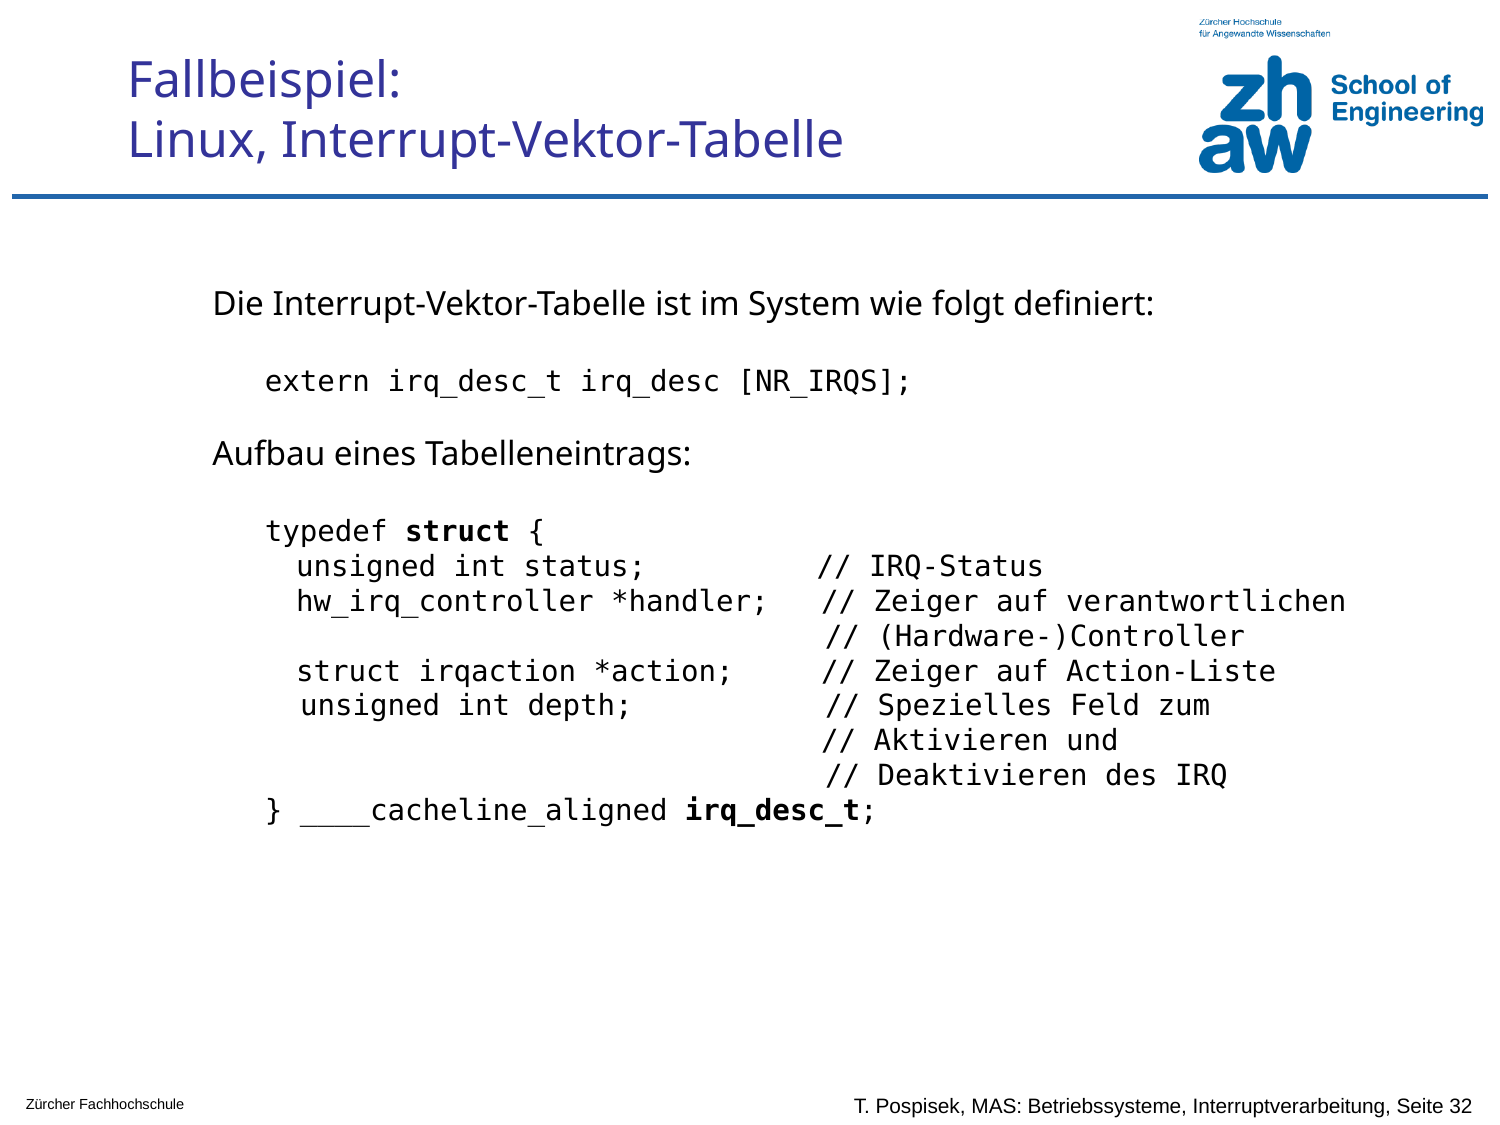

# Fallbeispiel: Linux, Interrupt-Vektor-Tabelle
Die Interrupt-Vektor-Tabelle ist im System wie folgt definiert:
 extern irq_desc_t irq_desc [NR_IRQS];
Aufbau eines Tabelleneintrags:
 typedef struct {
	 unsigned int status;			// IRQ-Status
	 hw_irq_controller *handler; // Zeiger auf verantwortlichen
		 // (Hardware-)Controller
	 struct irqaction *action; // Zeiger auf Action-Liste
 unsigned int depth; // Spezielles Feld zum
	 // Aktivieren und
 // Deaktivieren des IRQ
 } ____cacheline_aligned irq_desc_t;